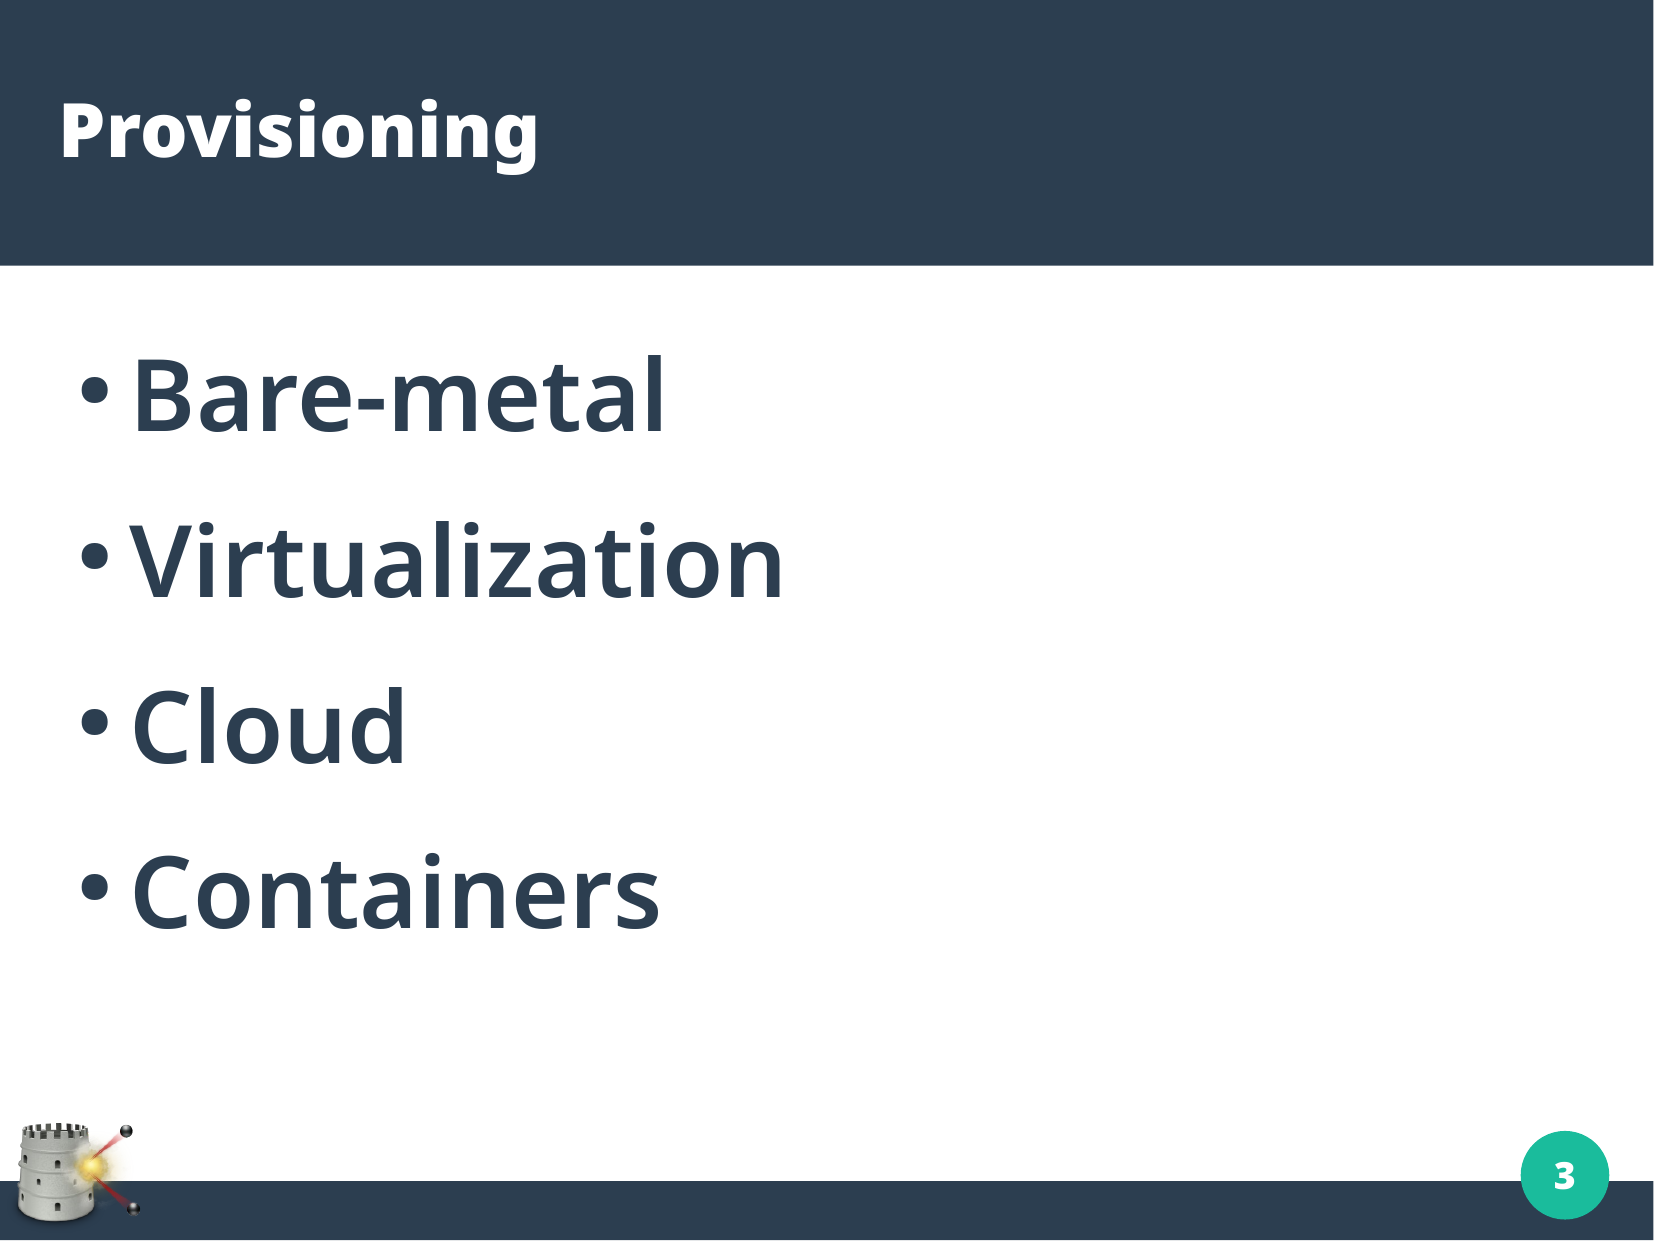

# Provisioning
Bare-metal
Virtualization
Cloud
Containers
3